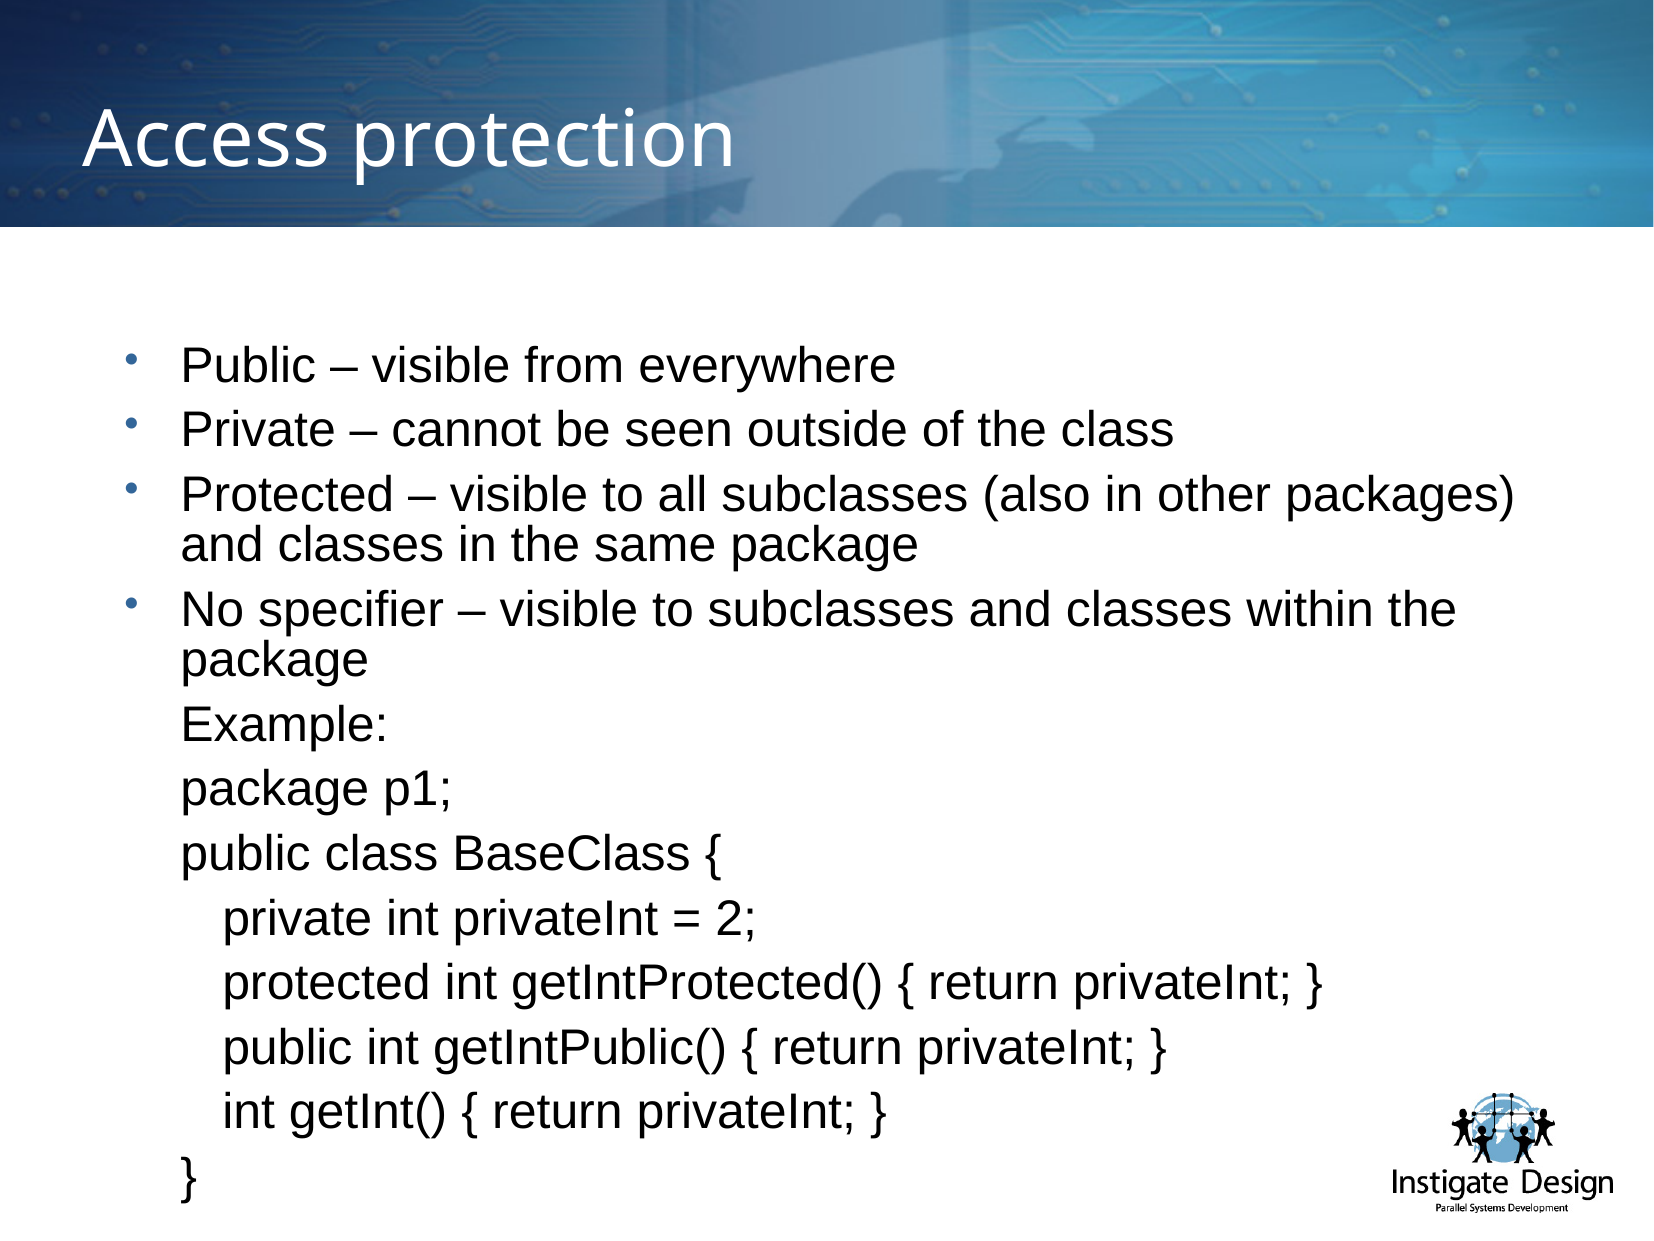

# Access protection
Public – visible from everywhere
Private – cannot be seen outside of the class
Protected – visible to all subclasses (also in other packages) and classes in the same package
No specifier – visible to subclasses and classes within the package
Example:
package p1;
public class BaseClass {
 private int privateInt = 2;
 protected int getIntProtected() { return privateInt; }
 public int getIntPublic() { return privateInt; }
 int getInt() { return privateInt; }
}